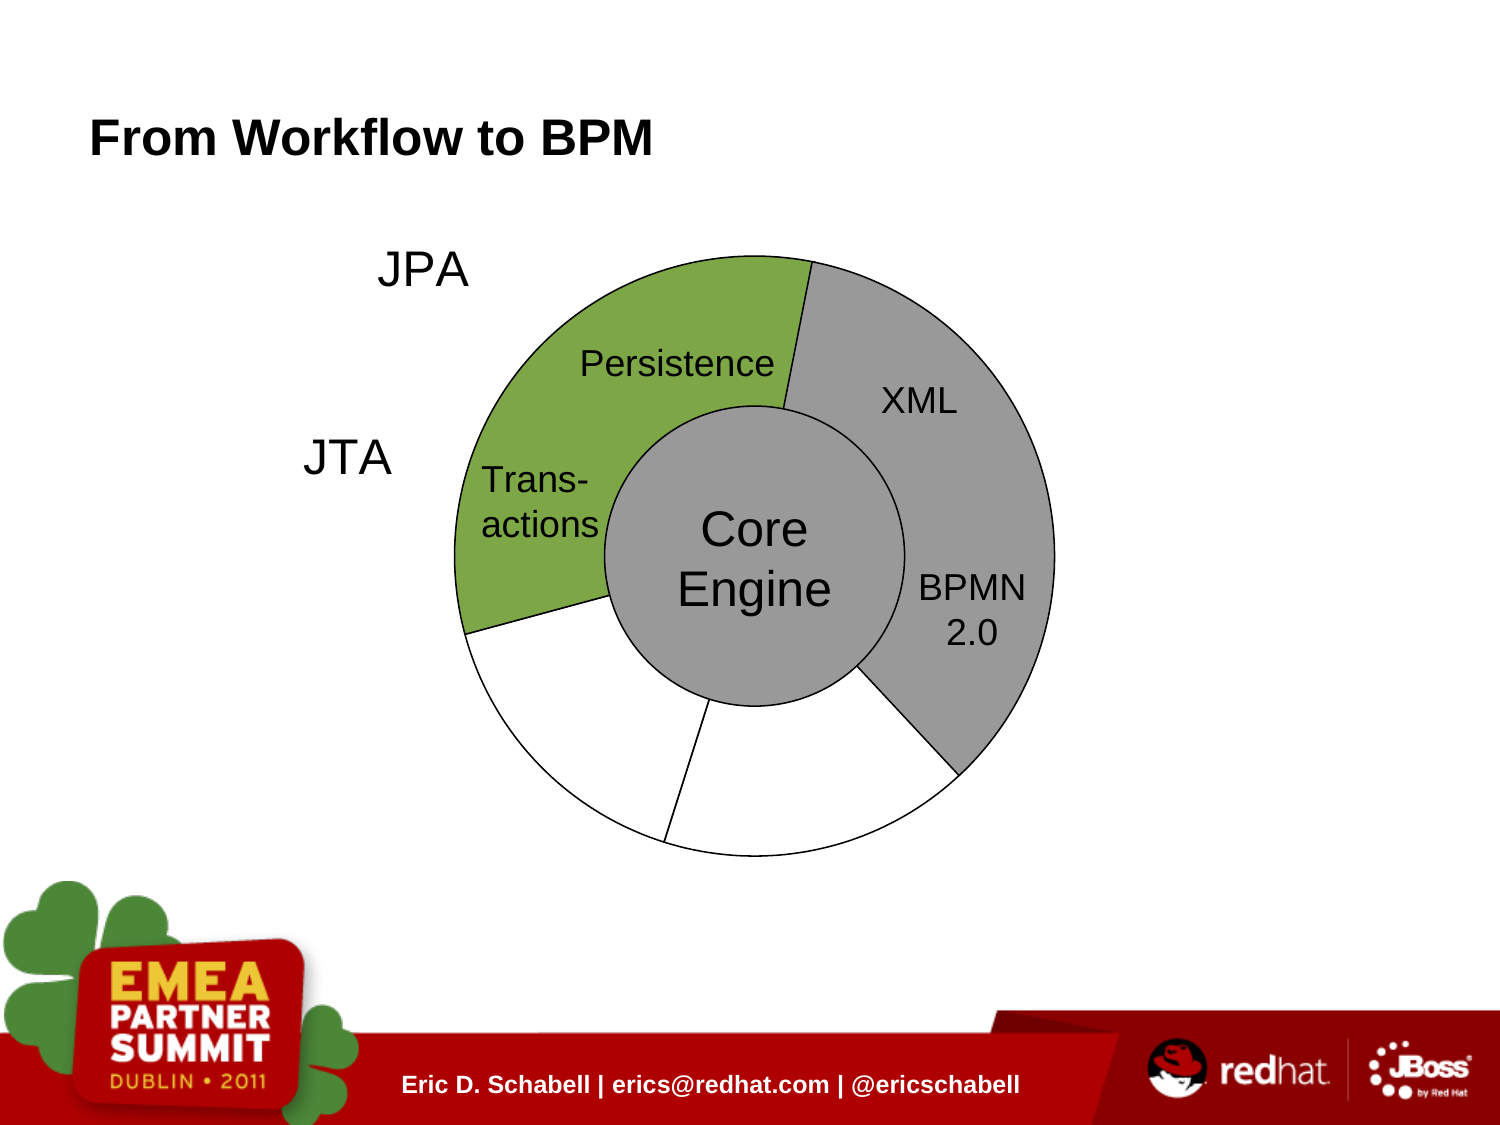

# From Workflow to BPM
JPA
Persistence
XML
Core
Engine
JTA
Trans-
actions
BPMN
2.0